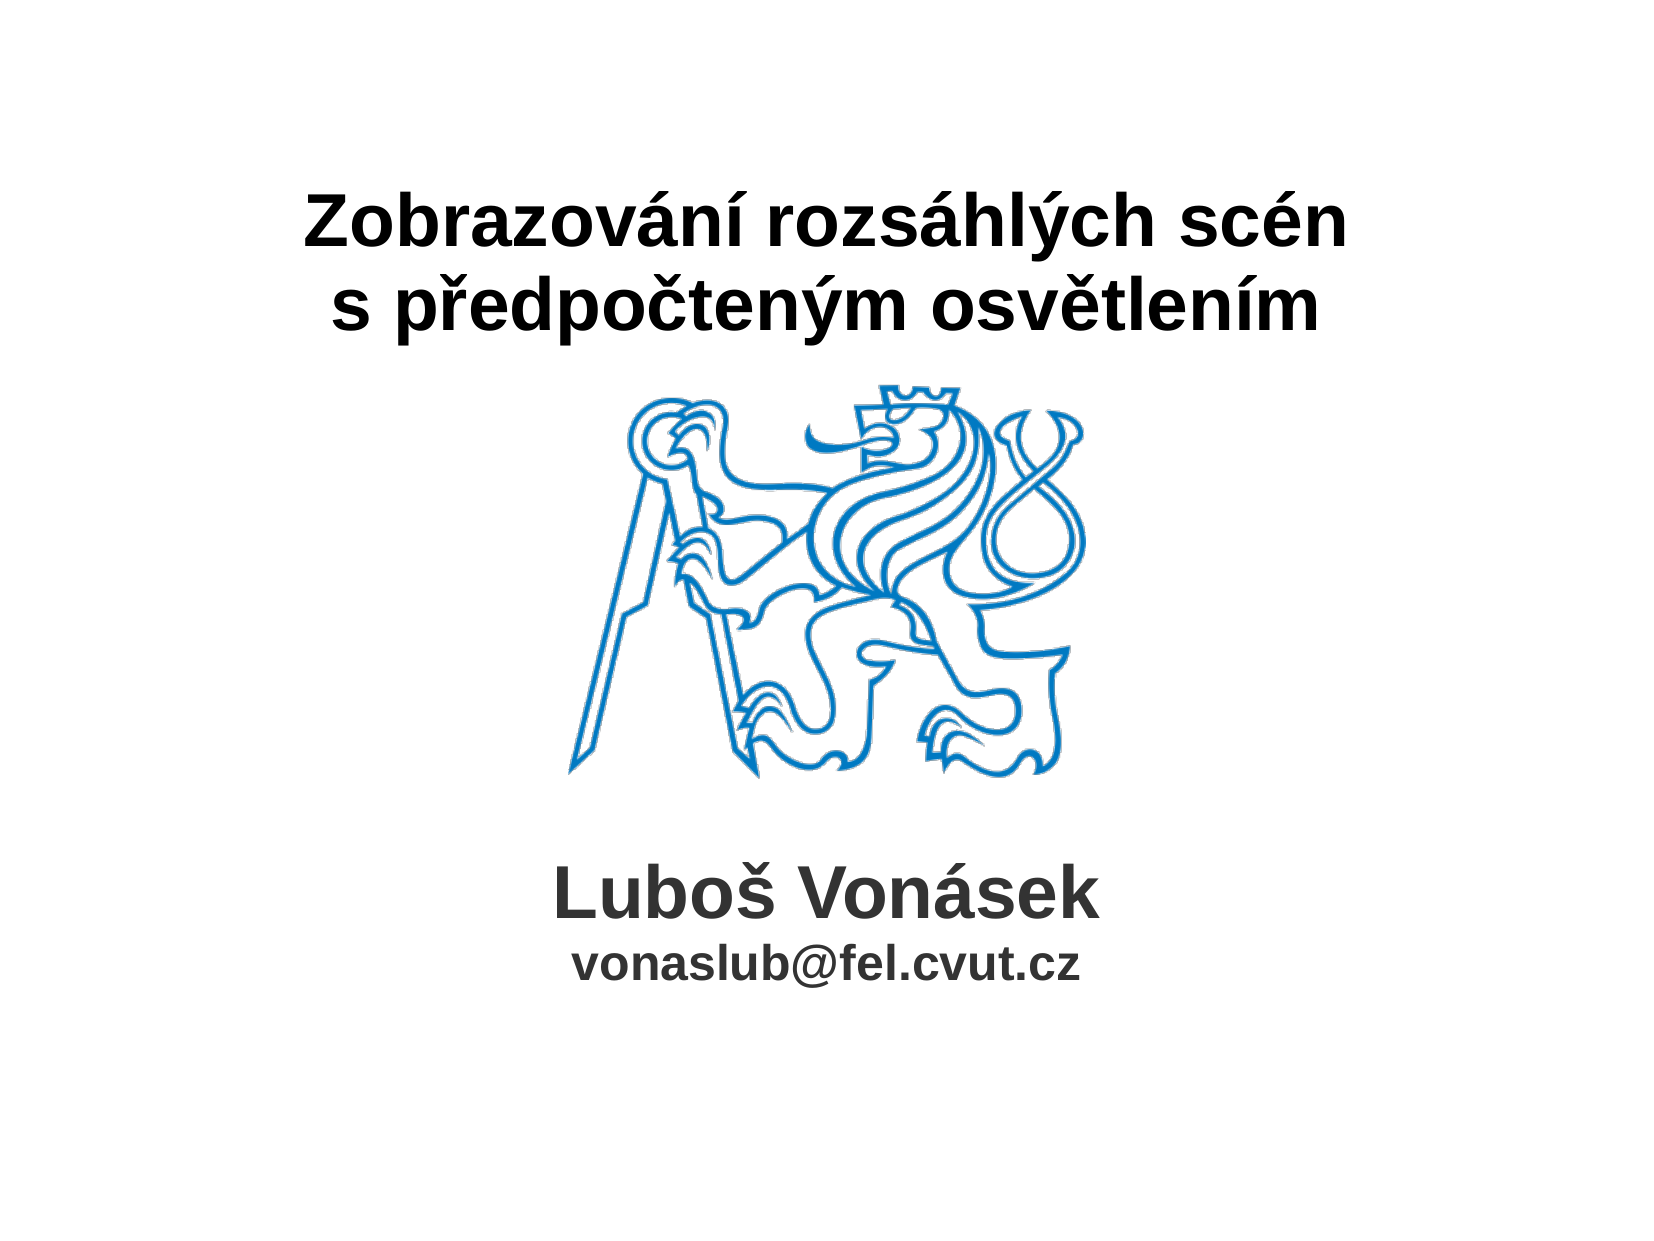

# Zobrazování rozsáhlých scén s předpočteným osvětlením Luboš Vonásek vonaslub@fel.cvut.cz